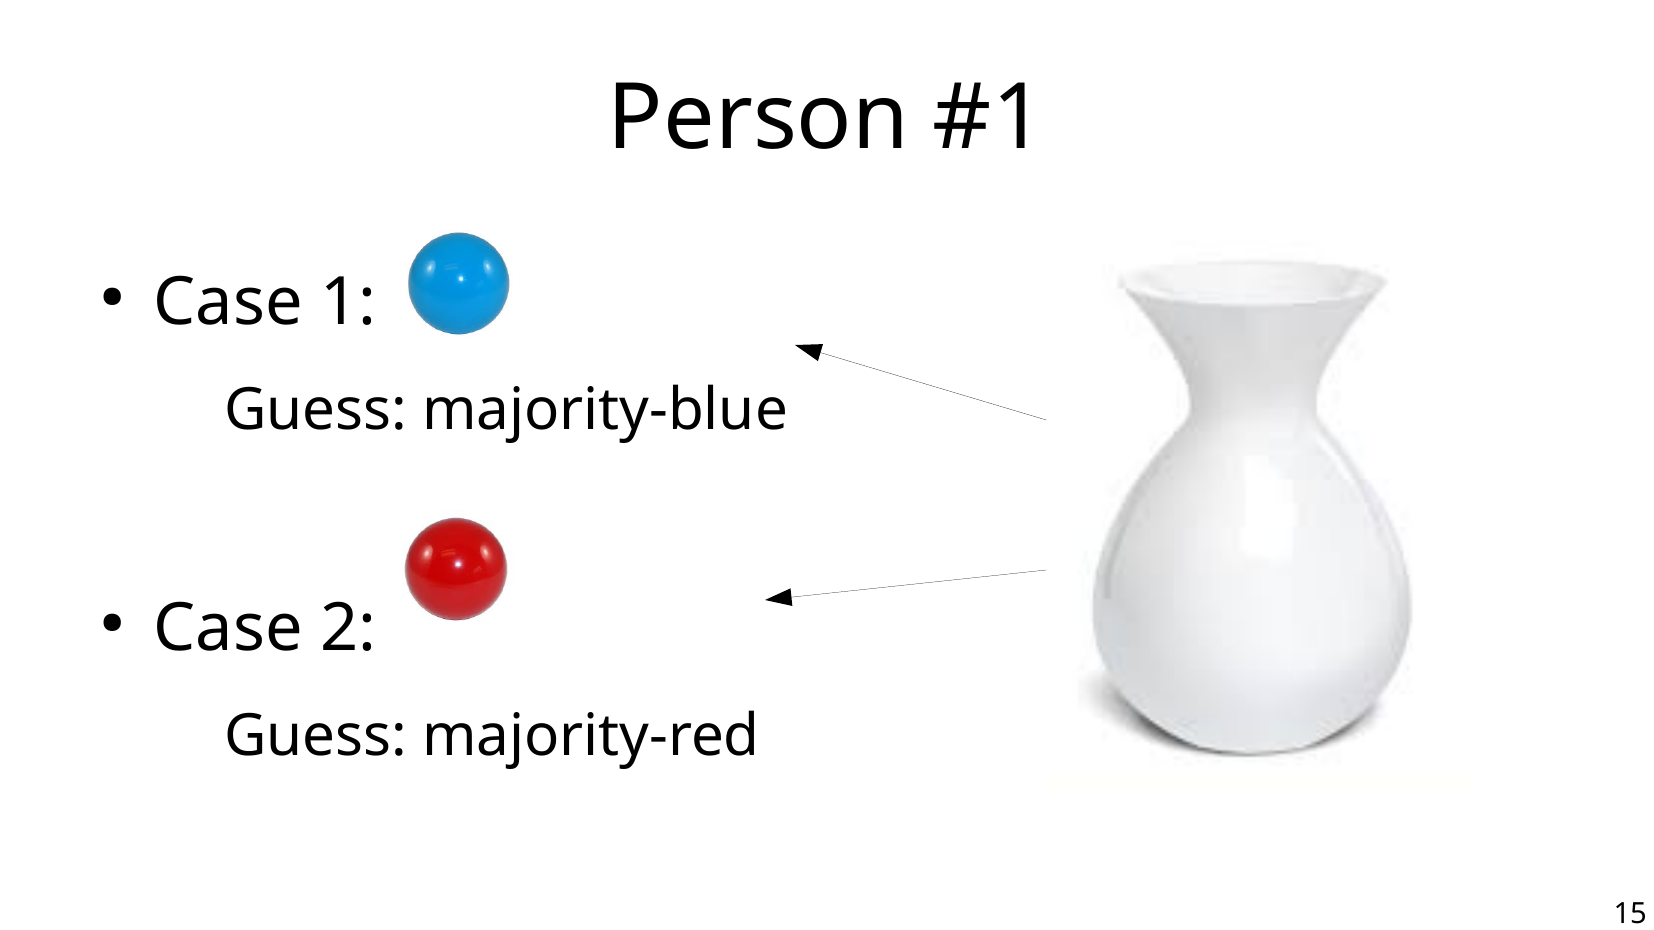

# Person #1
Case 1:
Guess: majority-blue
Case 2:
Guess: majority-red
15